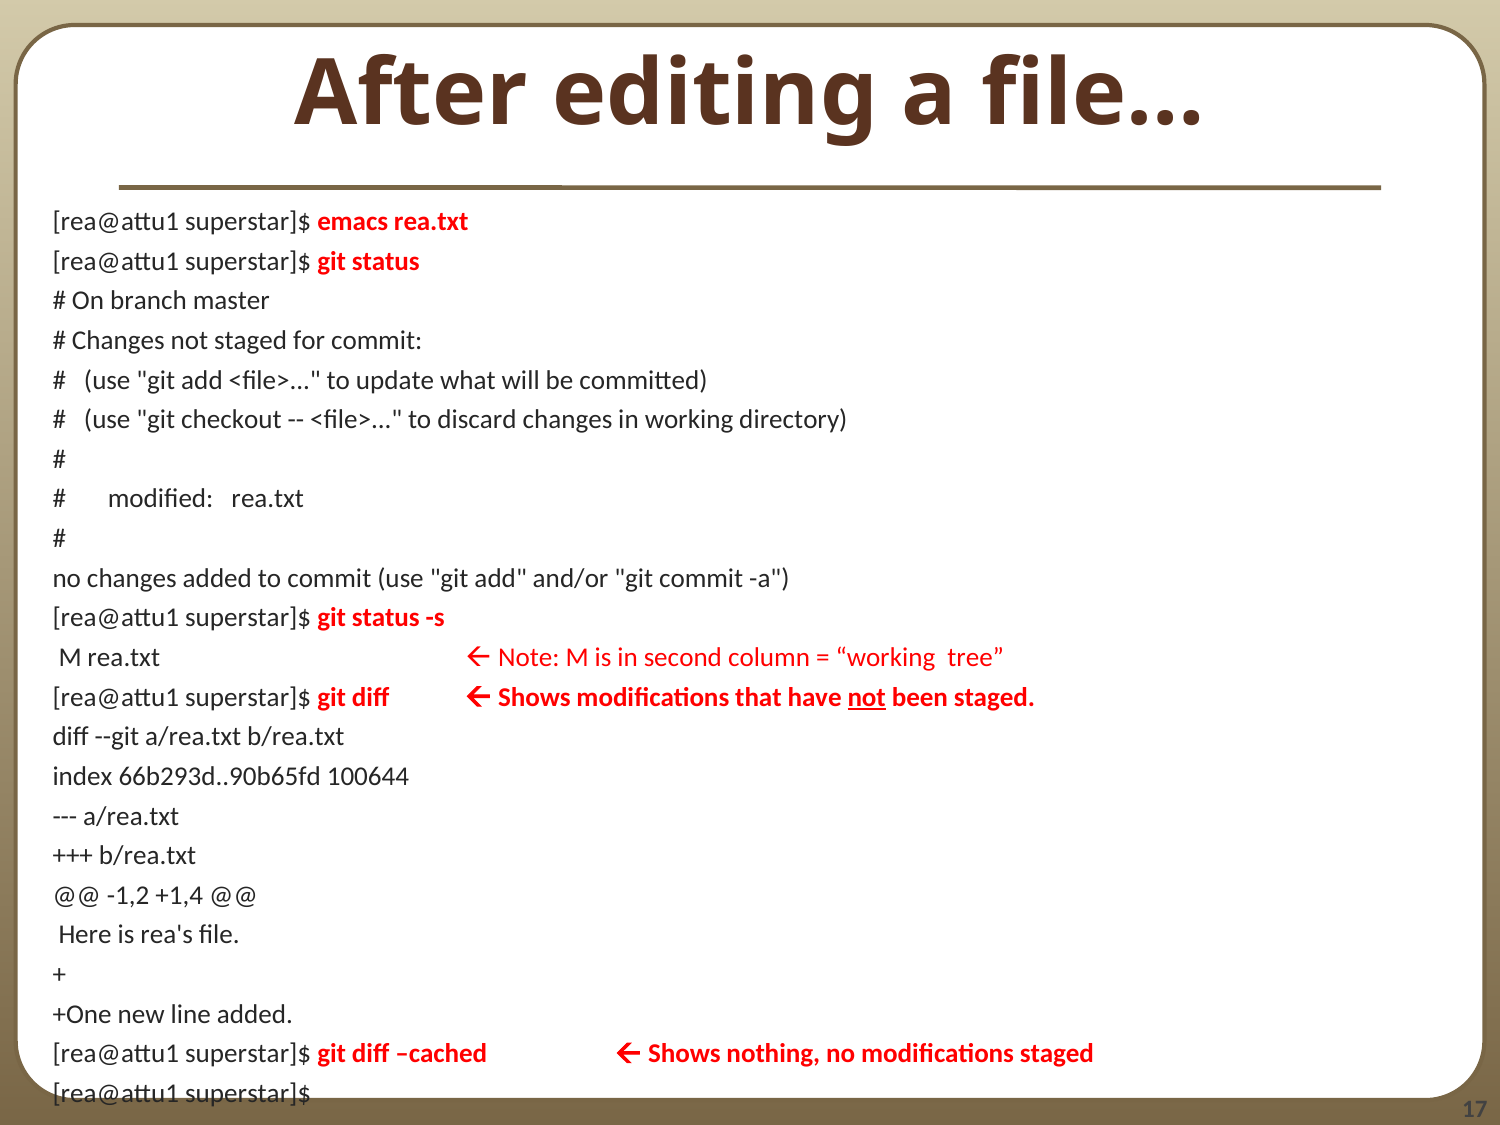

# After editing a file…
[rea@attu1 superstar]$ emacs rea.txt
[rea@attu1 superstar]$ git status
# On branch master
# Changes not staged for commit:
# (use "git add <file>..." to update what will be committed)
# (use "git checkout -- <file>..." to discard changes in working directory)
#
# modified: rea.txt
#
no changes added to commit (use "git add" and/or "git commit -a")
[rea@attu1 superstar]$ git status -s
 M rea.txt			 Note: M is in second column = “working tree”
[rea@attu1 superstar]$ git diff	 Shows modifications that have not been staged.
diff --git a/rea.txt b/rea.txt
index 66b293d..90b65fd 100644
--- a/rea.txt
+++ b/rea.txt
@@ -1,2 +1,4 @@
 Here is rea's file.
+
+One new line added.
[rea@attu1 superstar]$ git diff –cached 	 Shows nothing, no modifications staged
[rea@attu1 superstar]$